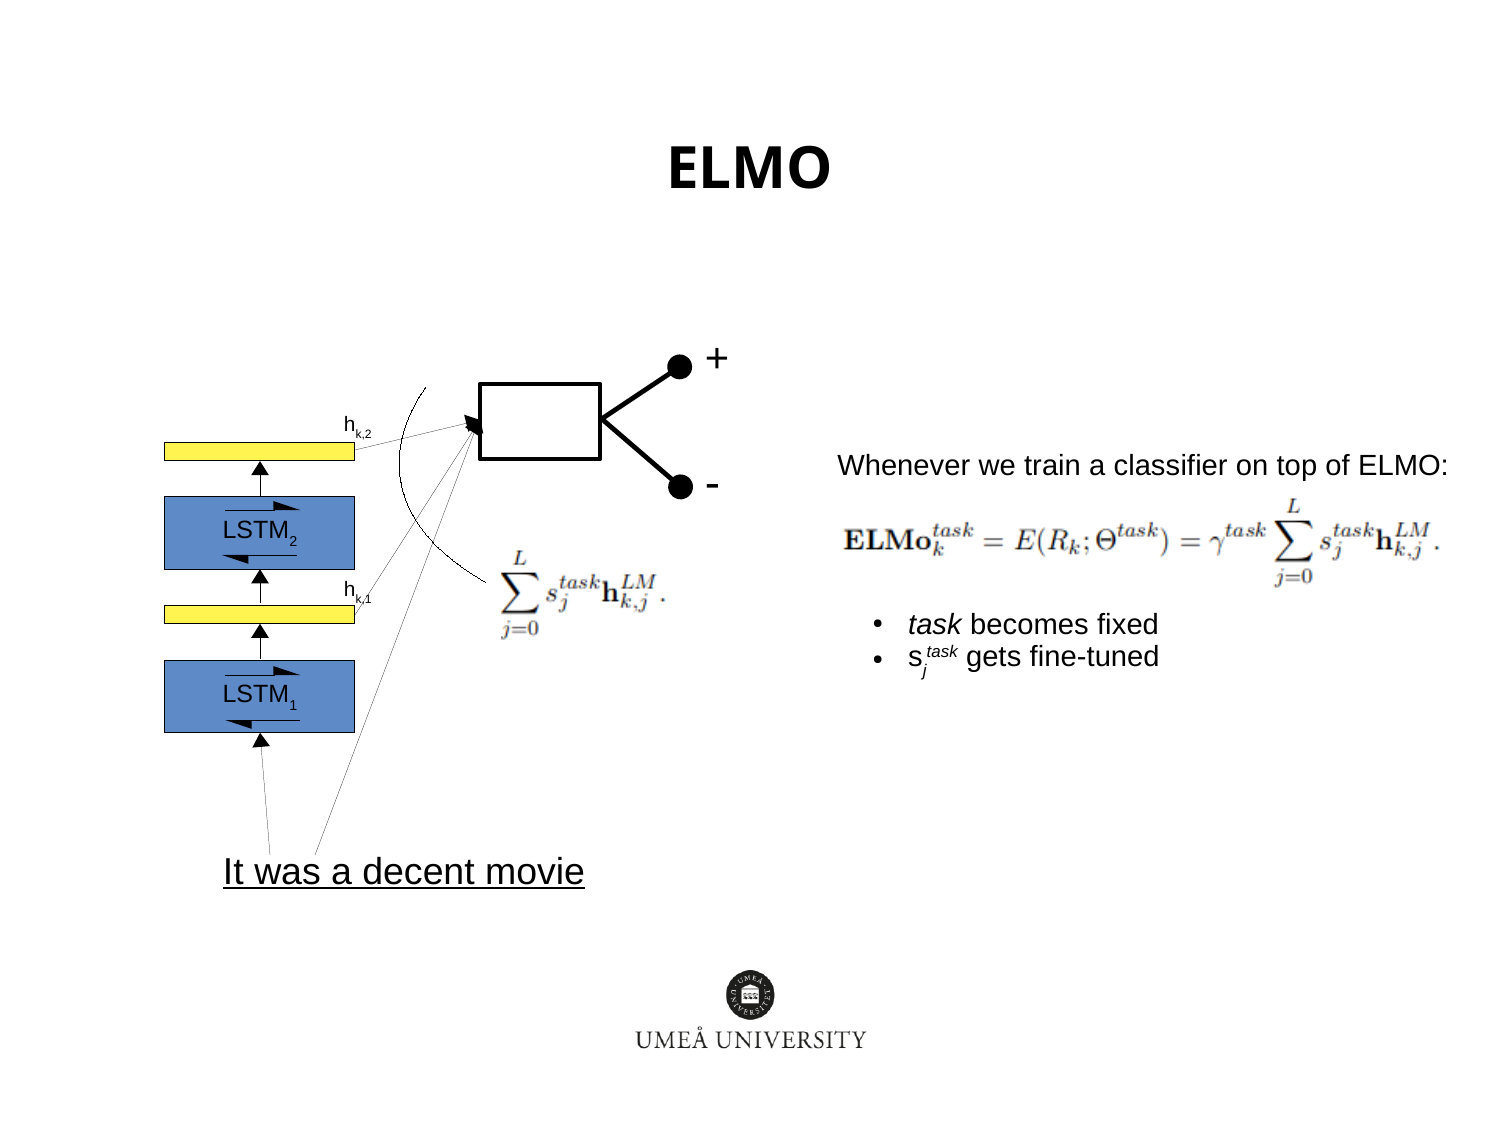

# ELMO
+
hk,2
Whenever we train a classifier on top of ELMO:
task becomes fixed
sjtask gets fine-tuned
-
LSTM2
hk,1
LSTM1
It was a decent movie